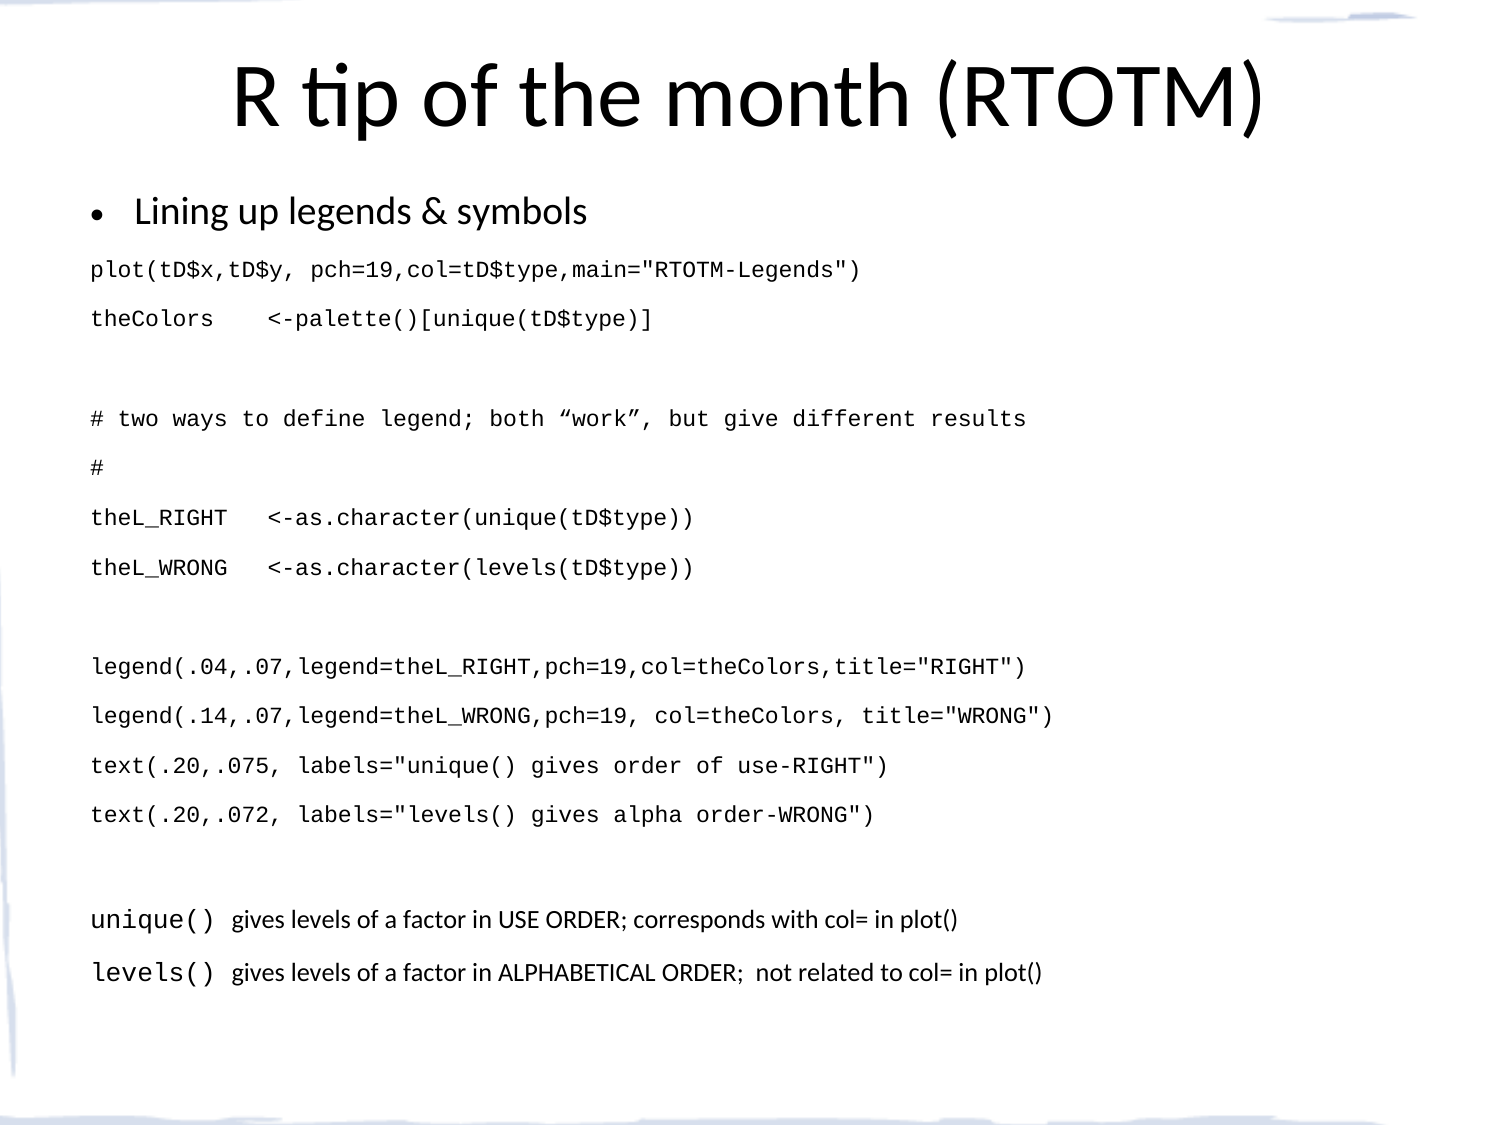

# R tip of the month (RTOTM)
Lining up legends & symbols
plot(tD$x,tD$y, pch=19,col=tD$type,main="RTOTM-Legends")
theColors	<-palette()[unique(tD$type)]
# two ways to define legend; both “work”, but give different results
#
theL_RIGHT	<-as.character(unique(tD$type))
theL_WRONG	<-as.character(levels(tD$type))
legend(.04,.07,legend=theL_RIGHT,pch=19,col=theColors,title="RIGHT")
legend(.14,.07,legend=theL_WRONG,pch=19, col=theColors, title="WRONG")
text(.20,.075, labels="unique() gives order of use-RIGHT")
text(.20,.072, labels="levels() gives alpha order-WRONG")
unique() gives levels of a factor in USE ORDER; corresponds with col= in plot()
levels() gives levels of a factor in ALPHABETICAL ORDER; not related to col= in plot()